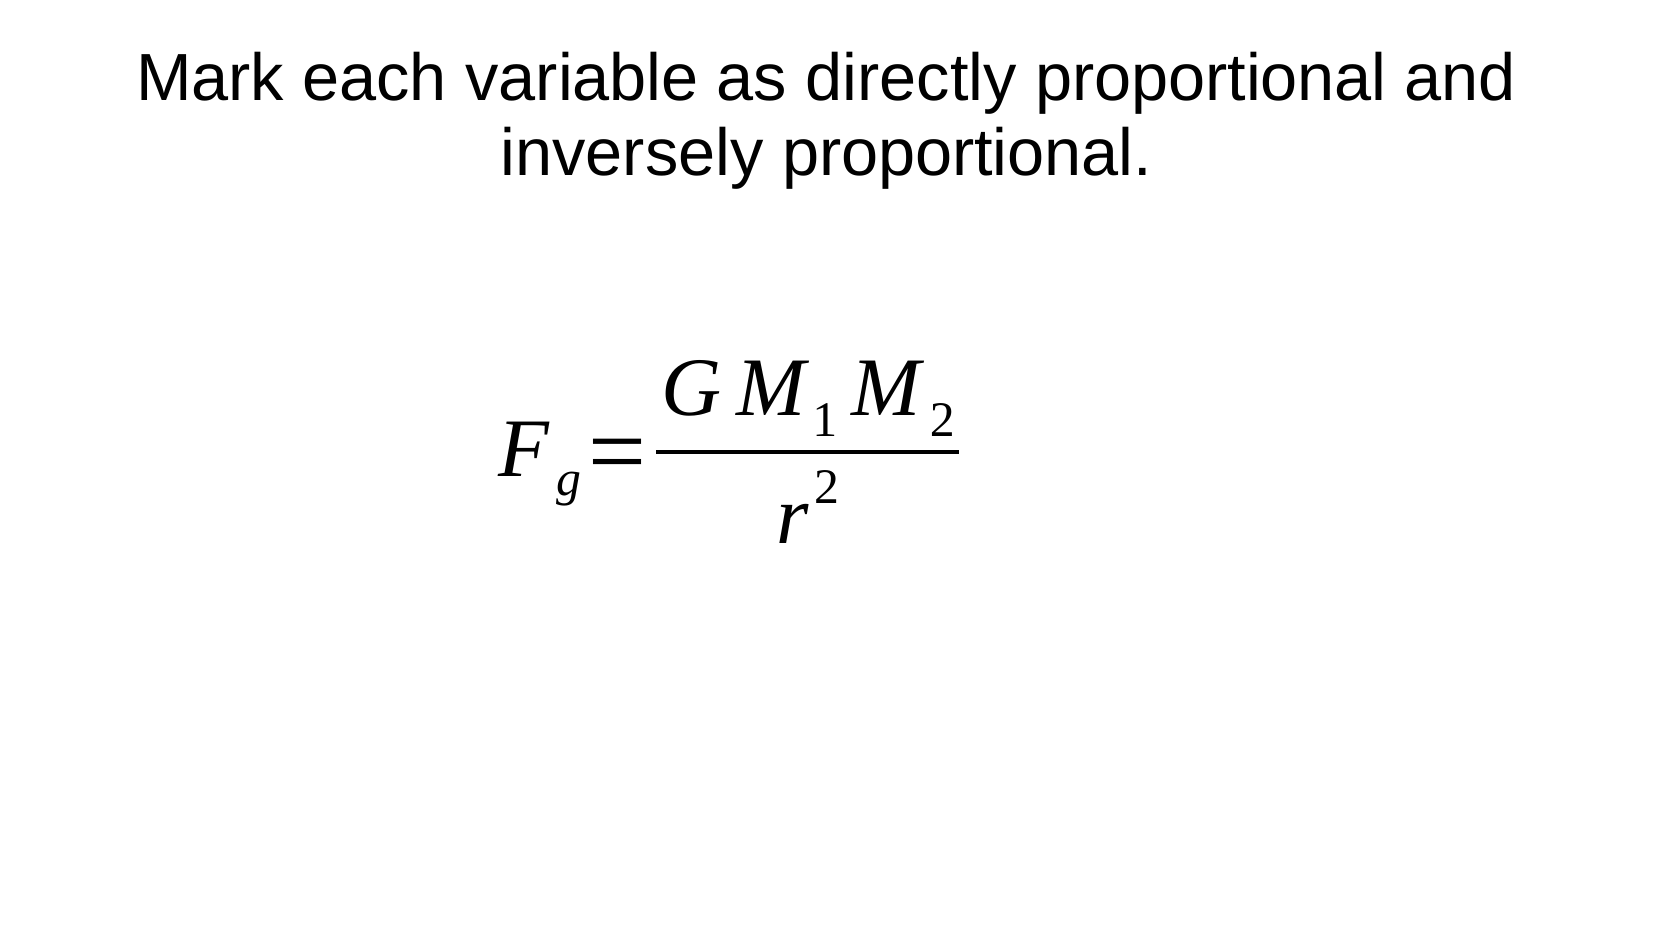

# Mark each variable as directly proportional and inversely proportional.